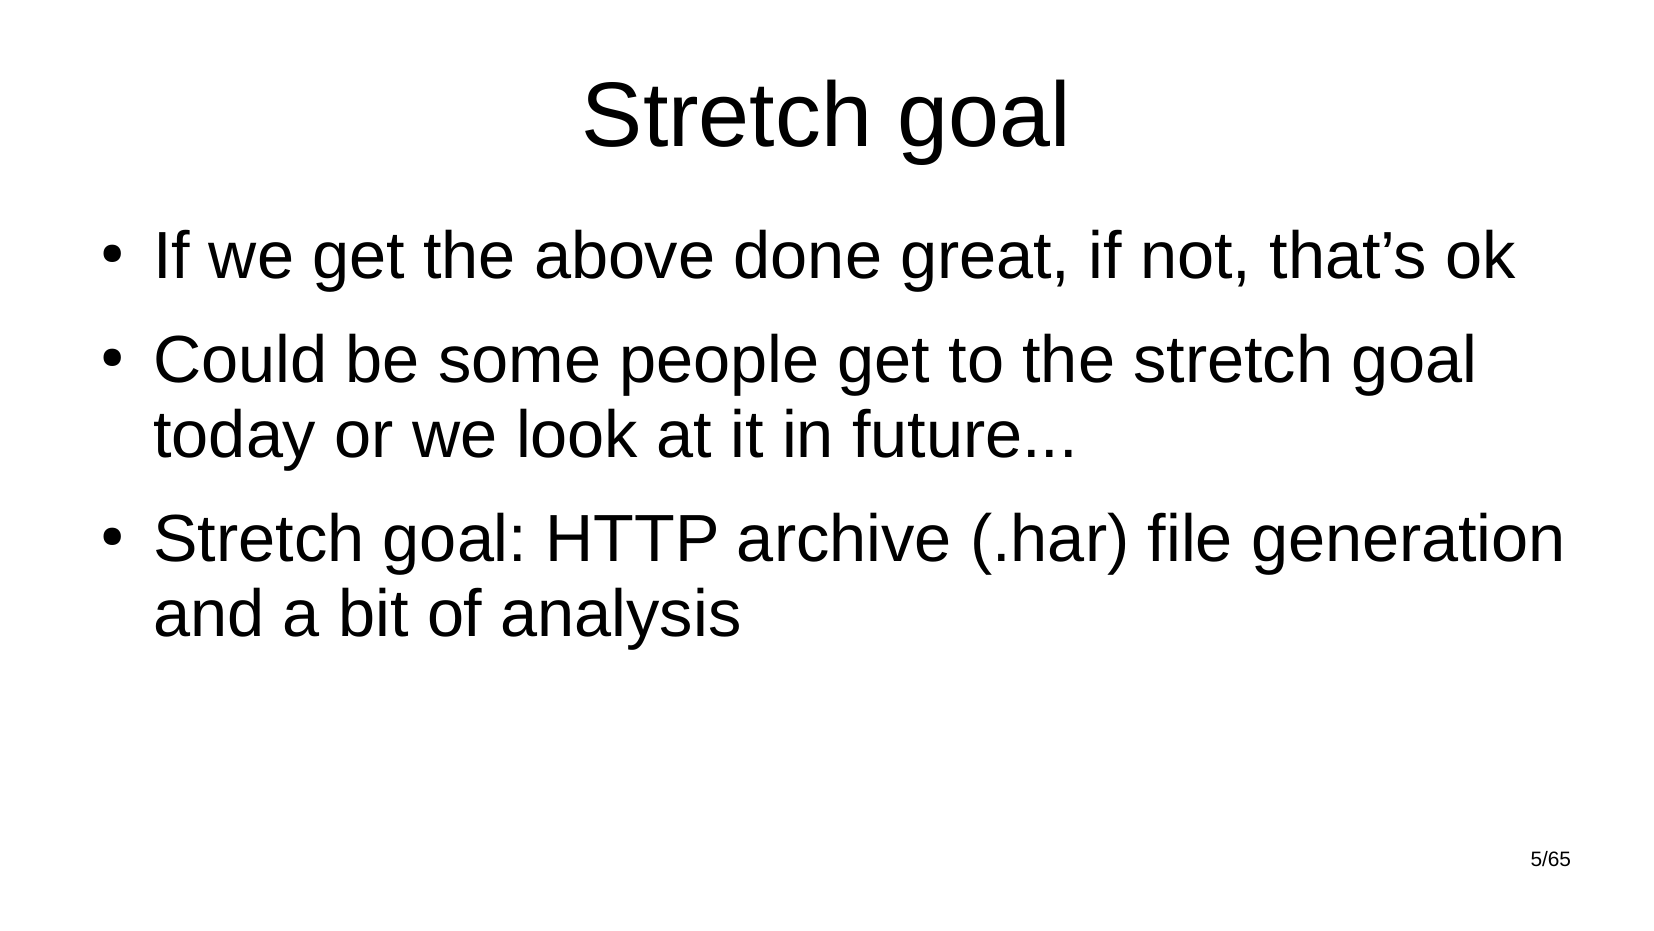

# Stretch goal
If we get the above done great, if not, that’s ok
Could be some people get to the stretch goal today or we look at it in future...
Stretch goal: HTTP archive (.har) file generation and a bit of analysis
5